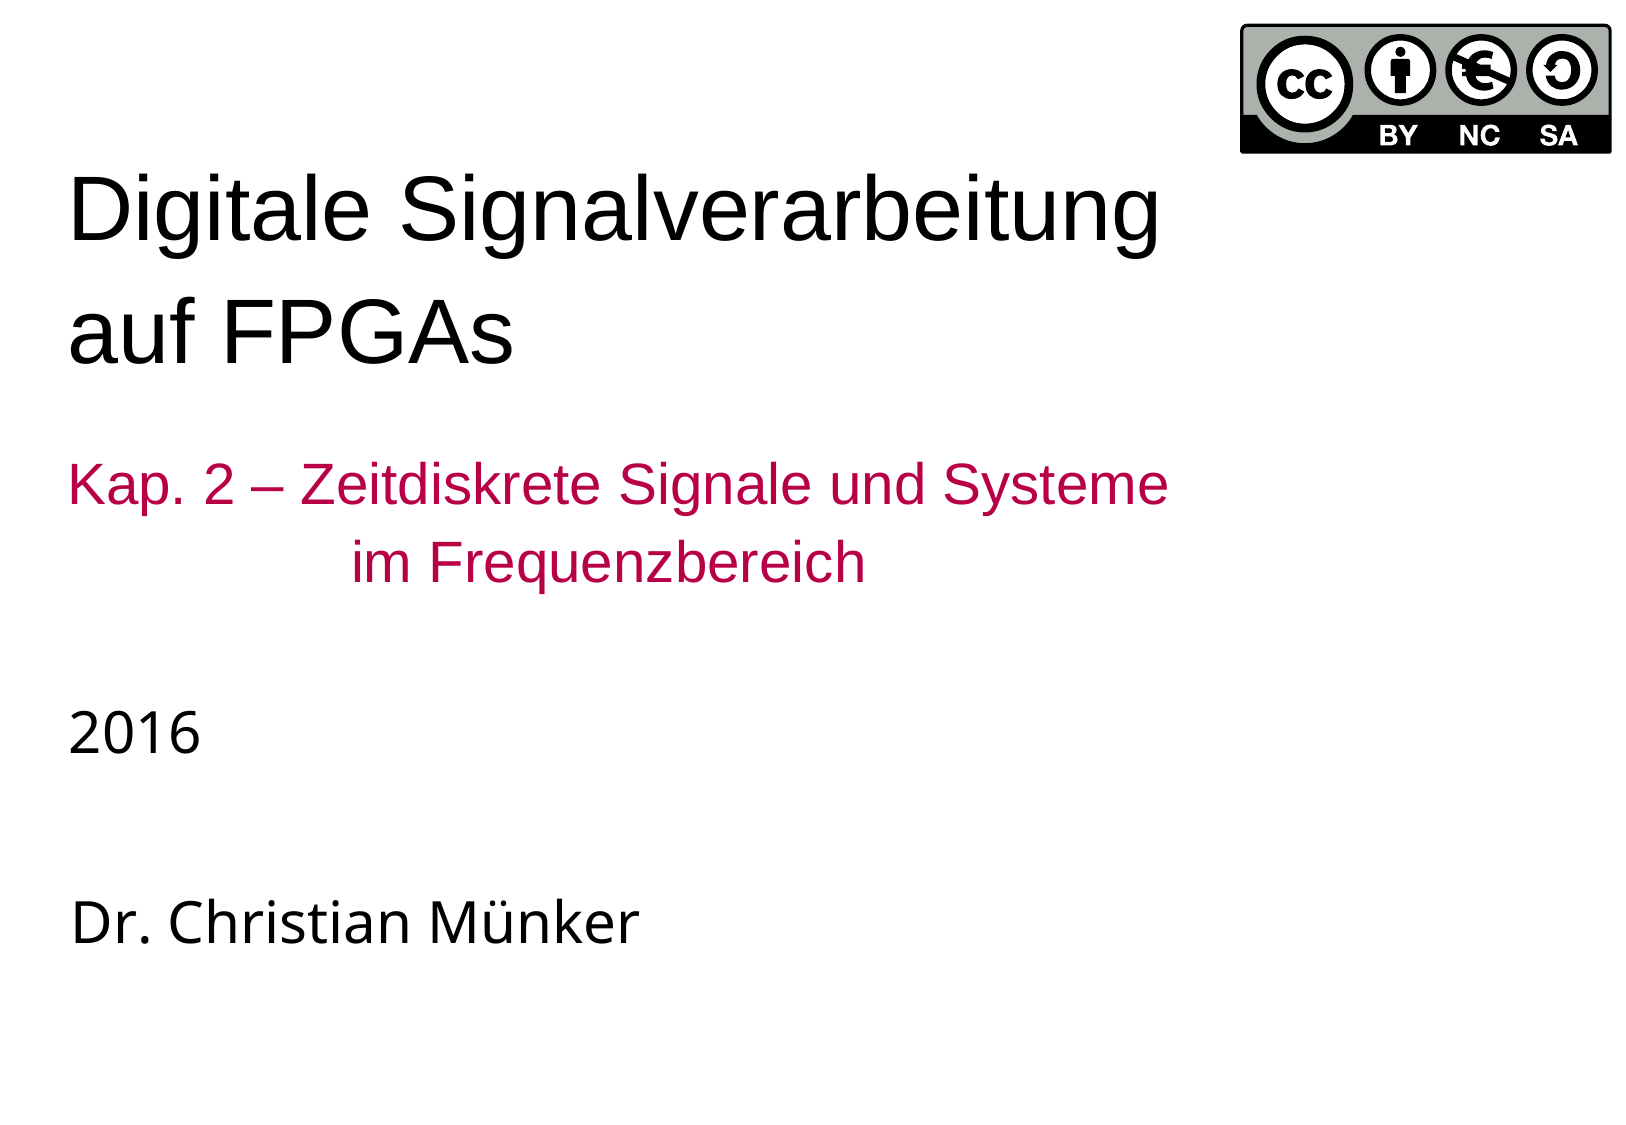

Digitale Signalverarbeitung
auf FPGAs
Kap. 2 – Zeitdiskrete Signale und Systeme
		im Frequenzbereich
# 2016
Dr. Christian Münker